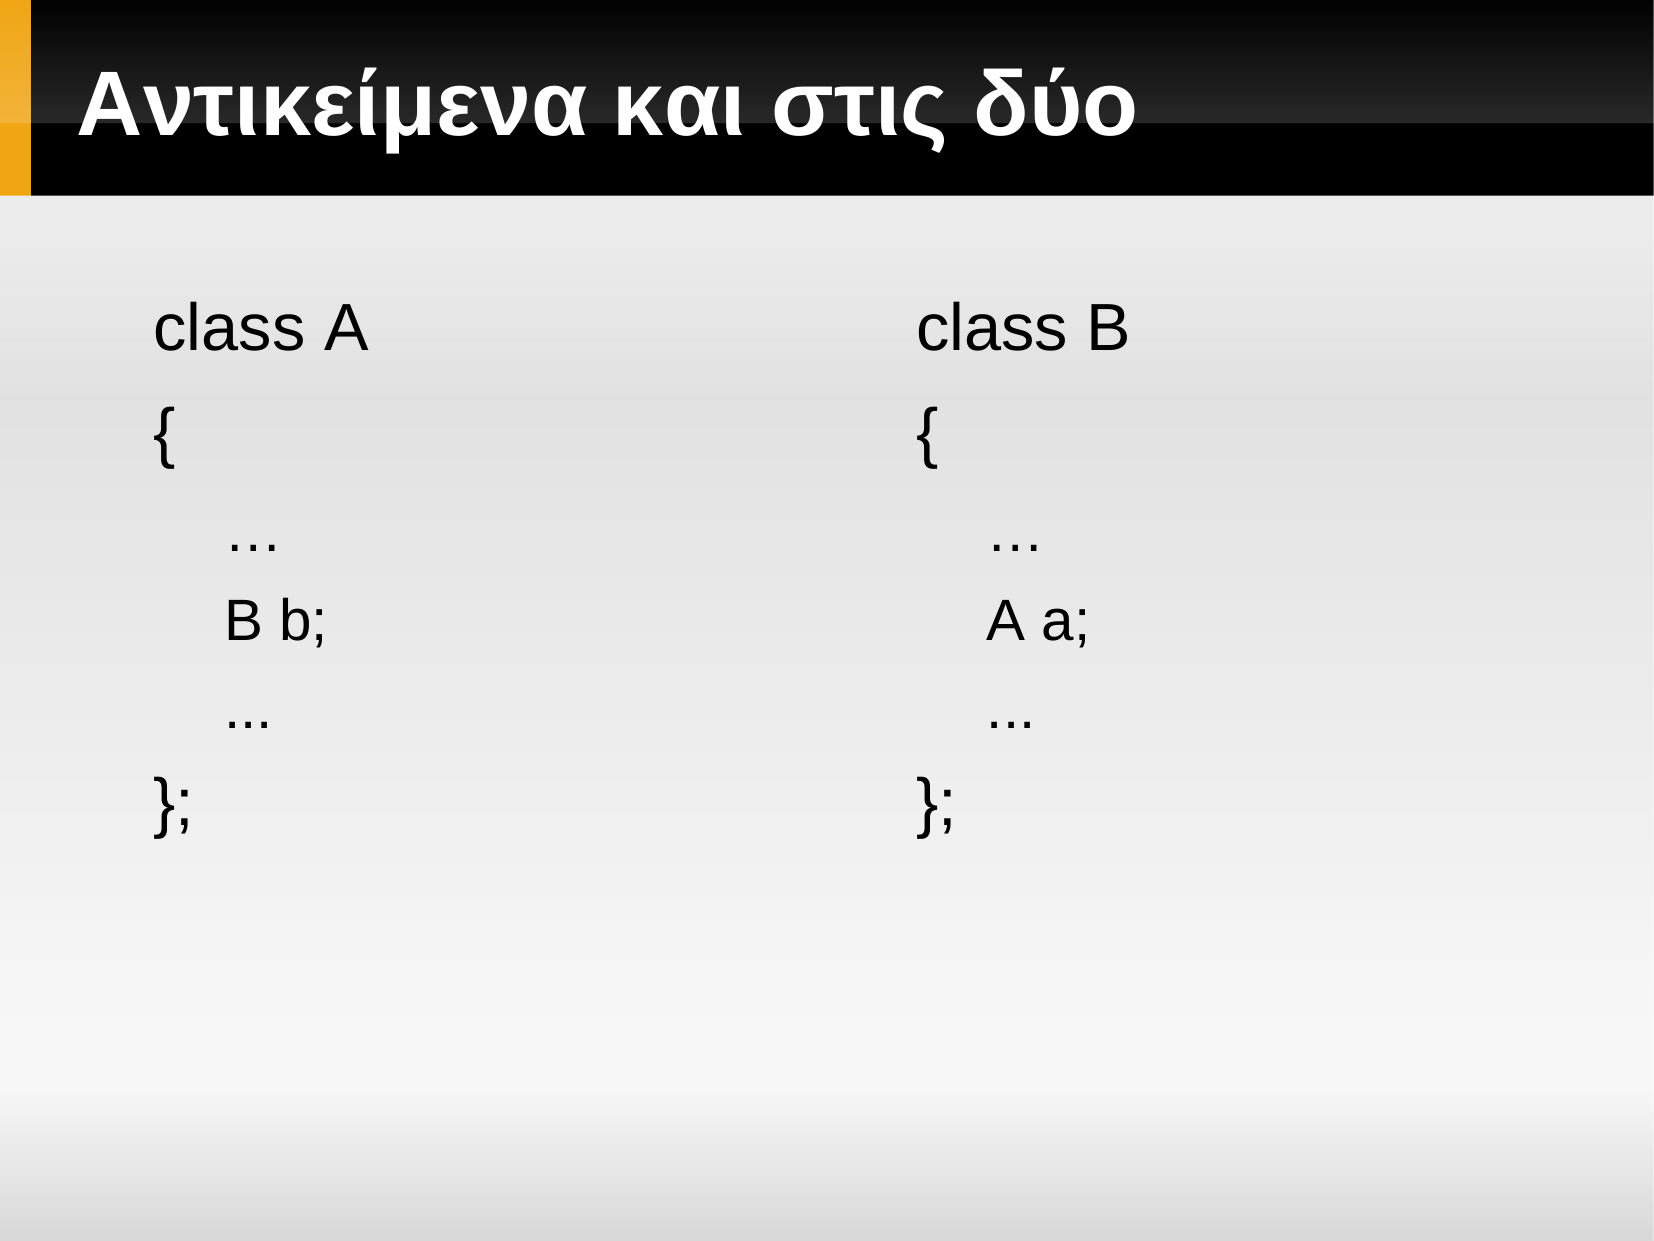

# Αντικείμενα και στις δύο
class A
{
…
B b;
...
};
class B
{
…
A a;
...
};